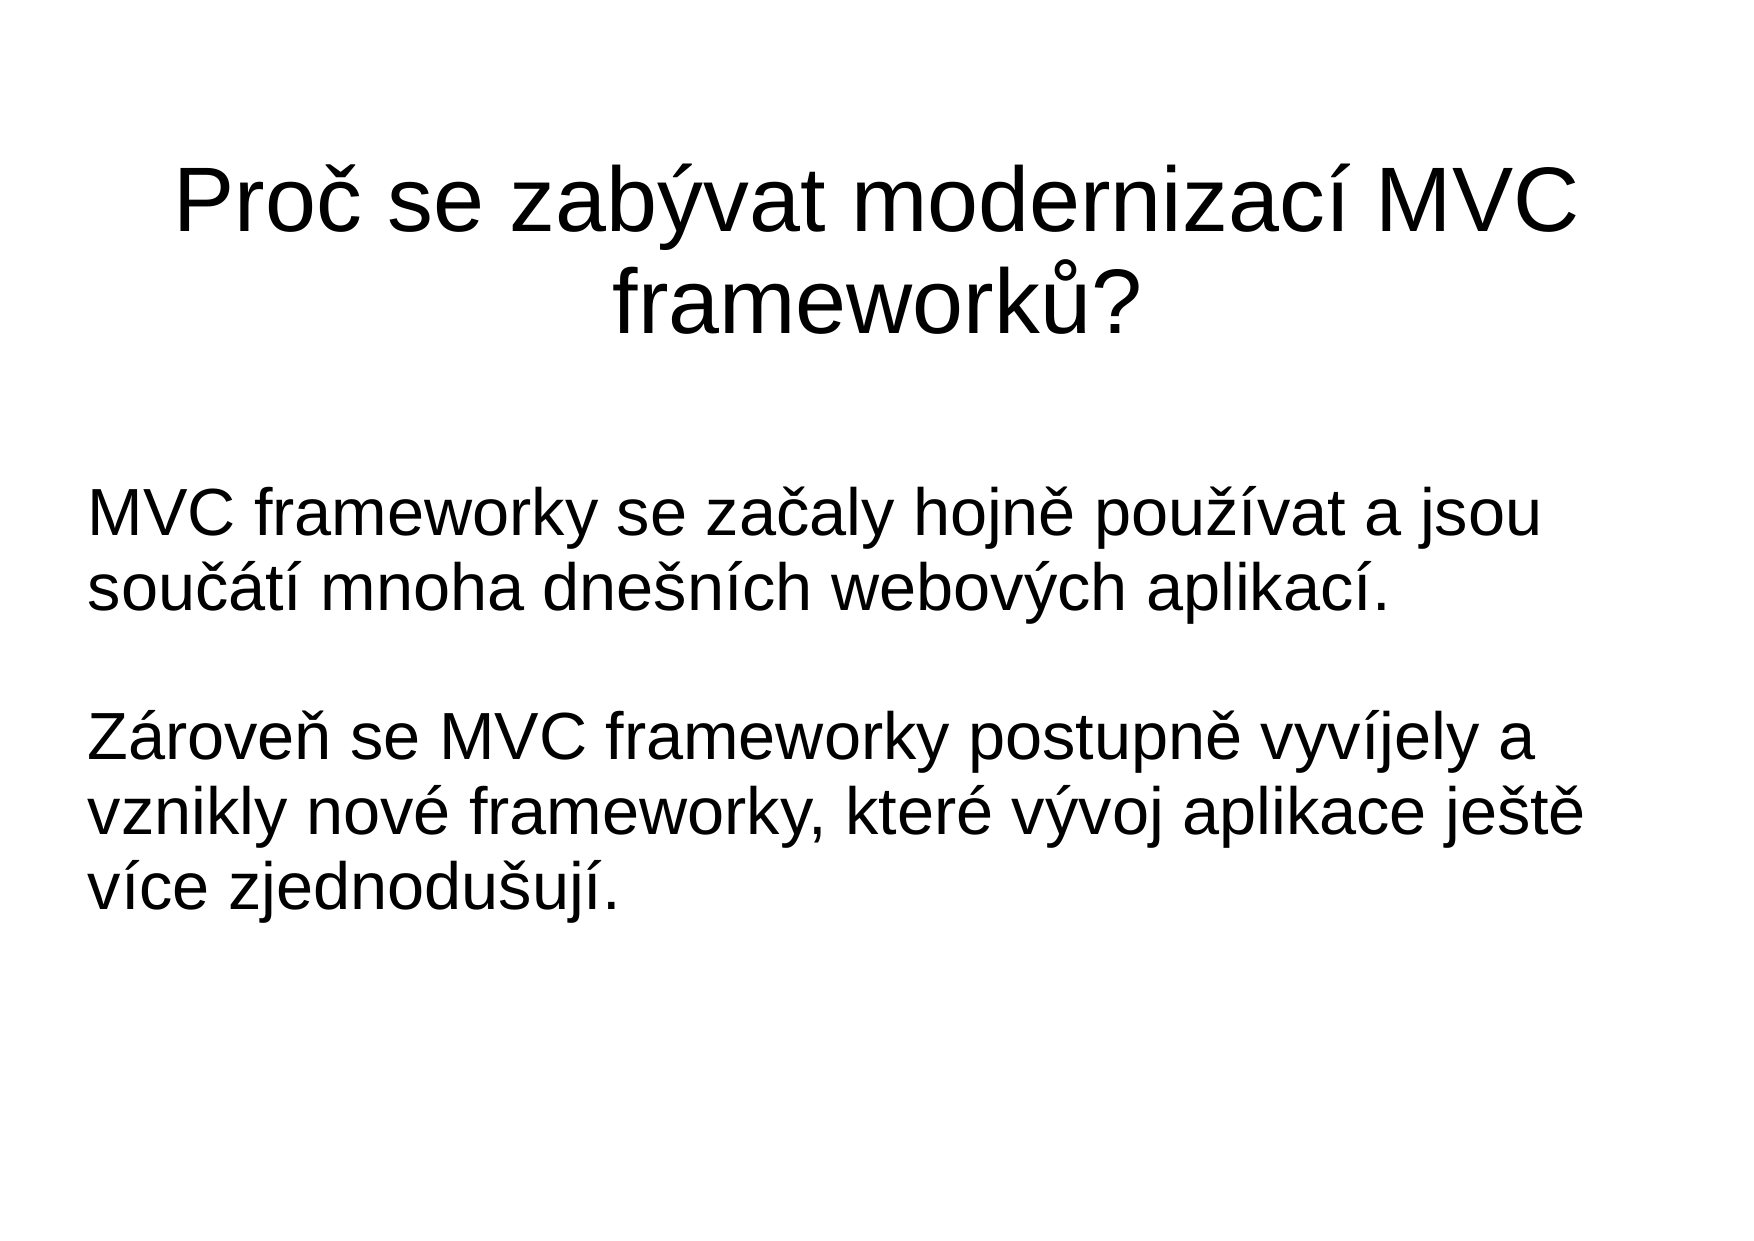

# Proč se zabývat modernizací MVC frameworků?
MVC frameworky se začaly hojně používat a jsou součátí mnoha dnešních webových aplikací.
Zároveň se MVC frameworky postupně vyvíjely a vznikly nové frameworky, které vývoj aplikace ještě více zjednodušují.